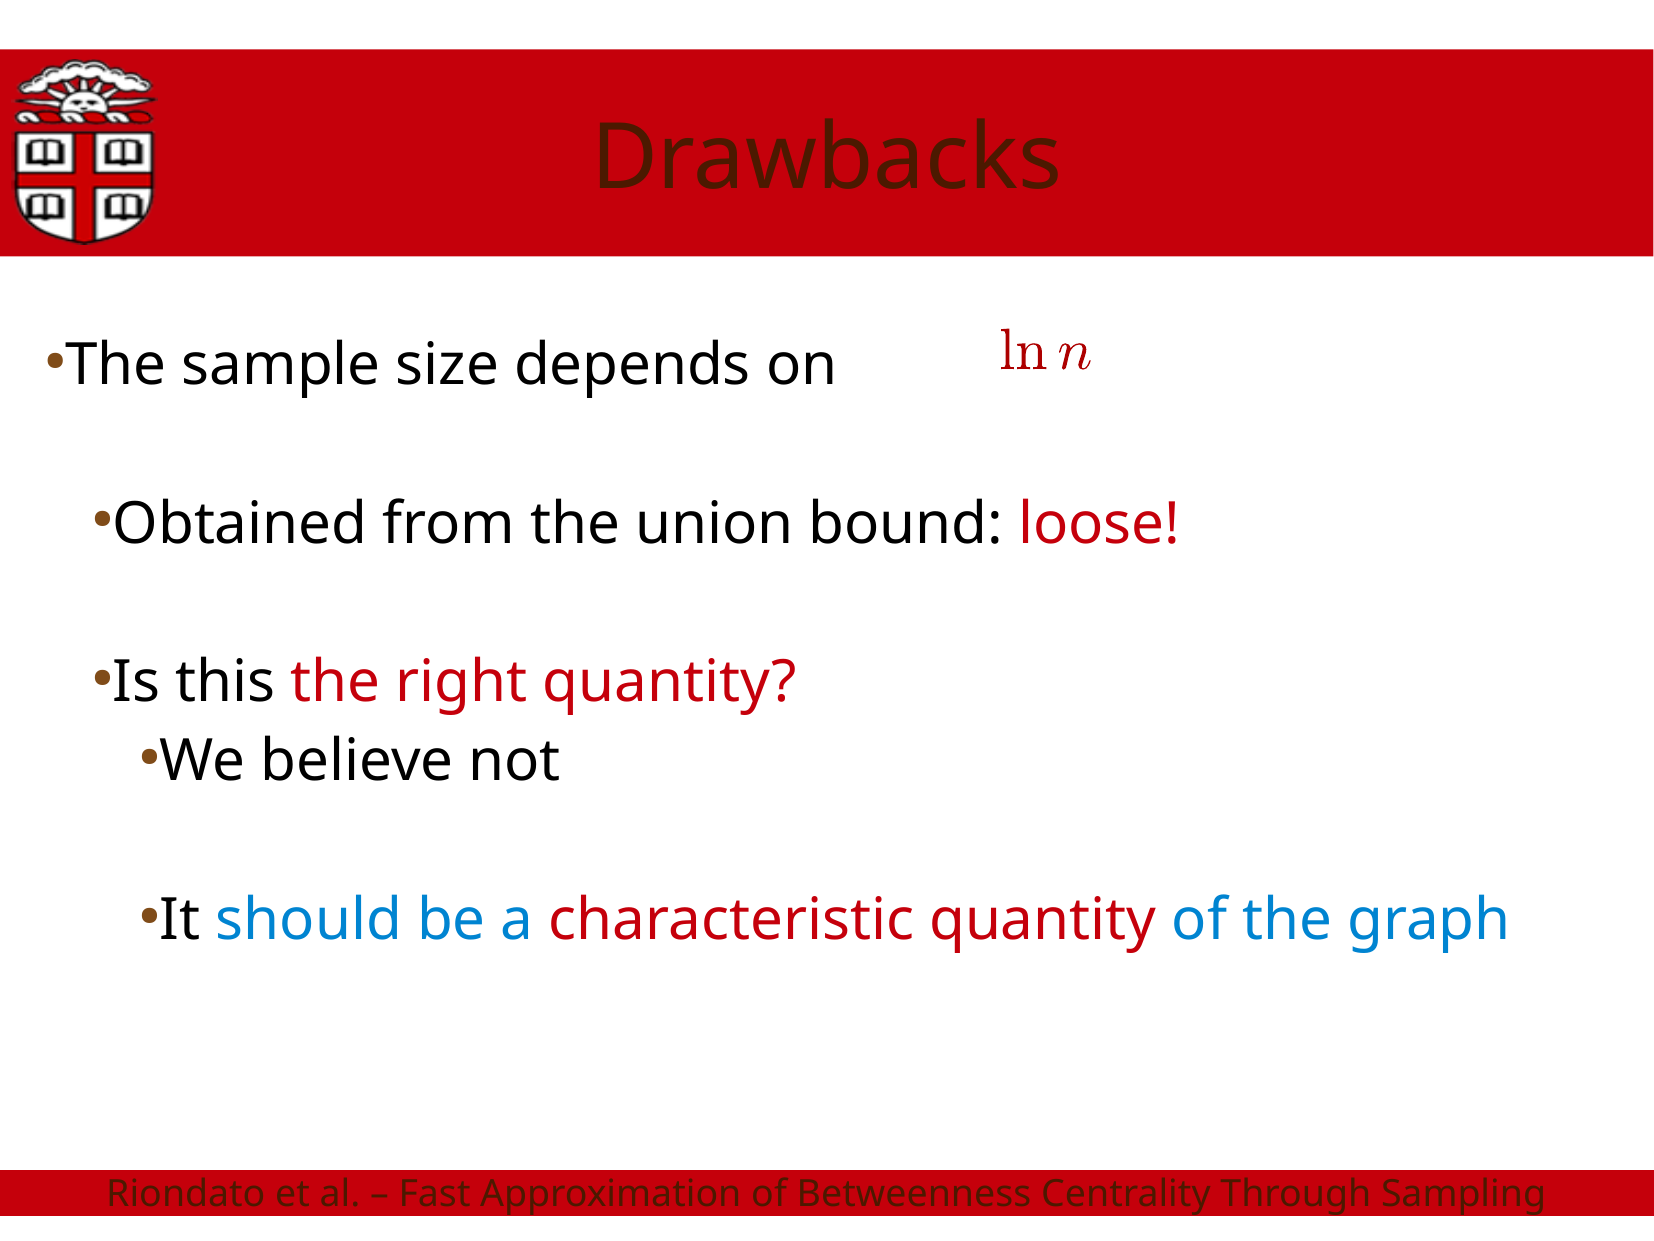

# Drawbacks
The sample size depends on
Obtained from the union bound: loose!
Is this the right quantity?
We believe not
It should be a characteristic quantity of the graph
Riondato et al. – Fast Approximation of Betweenness Centrality Through Sampling